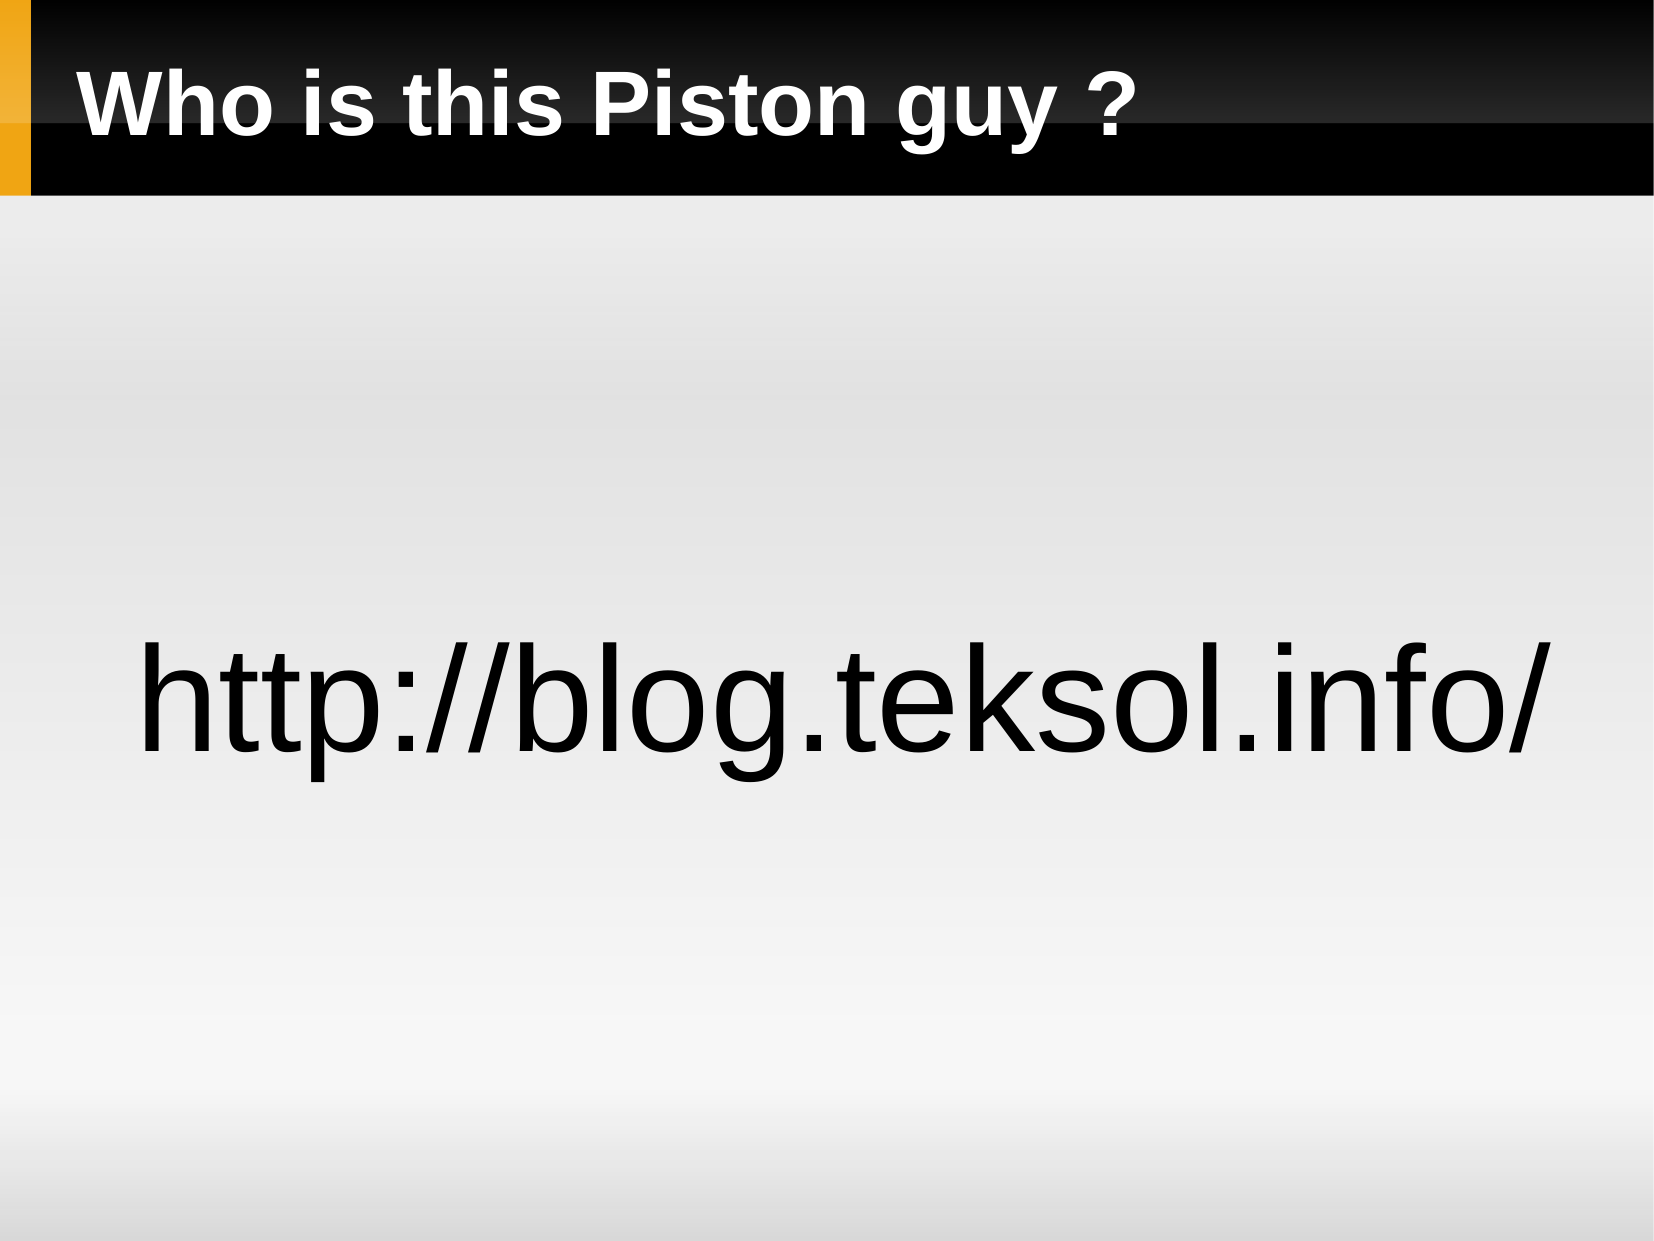

# Who is this Piston guy ?
http://blog.teksol.info/